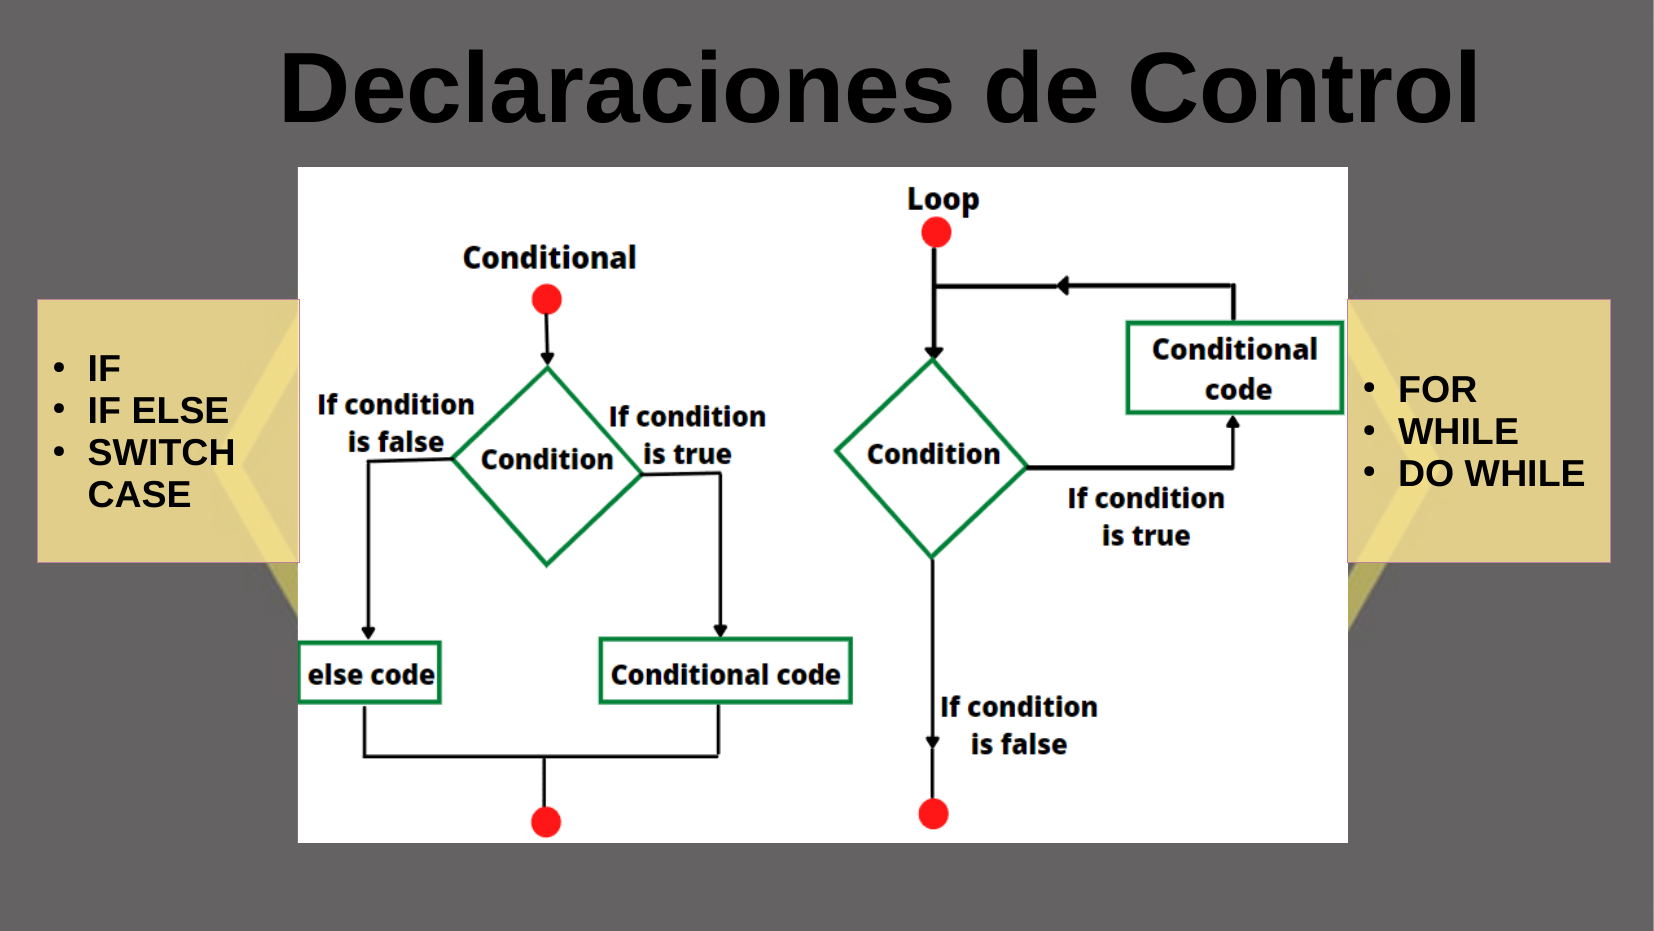

Declaraciones de Control
IF
IF ELSE
SWITCH CASE
FOR
WHILE
DO WHILE